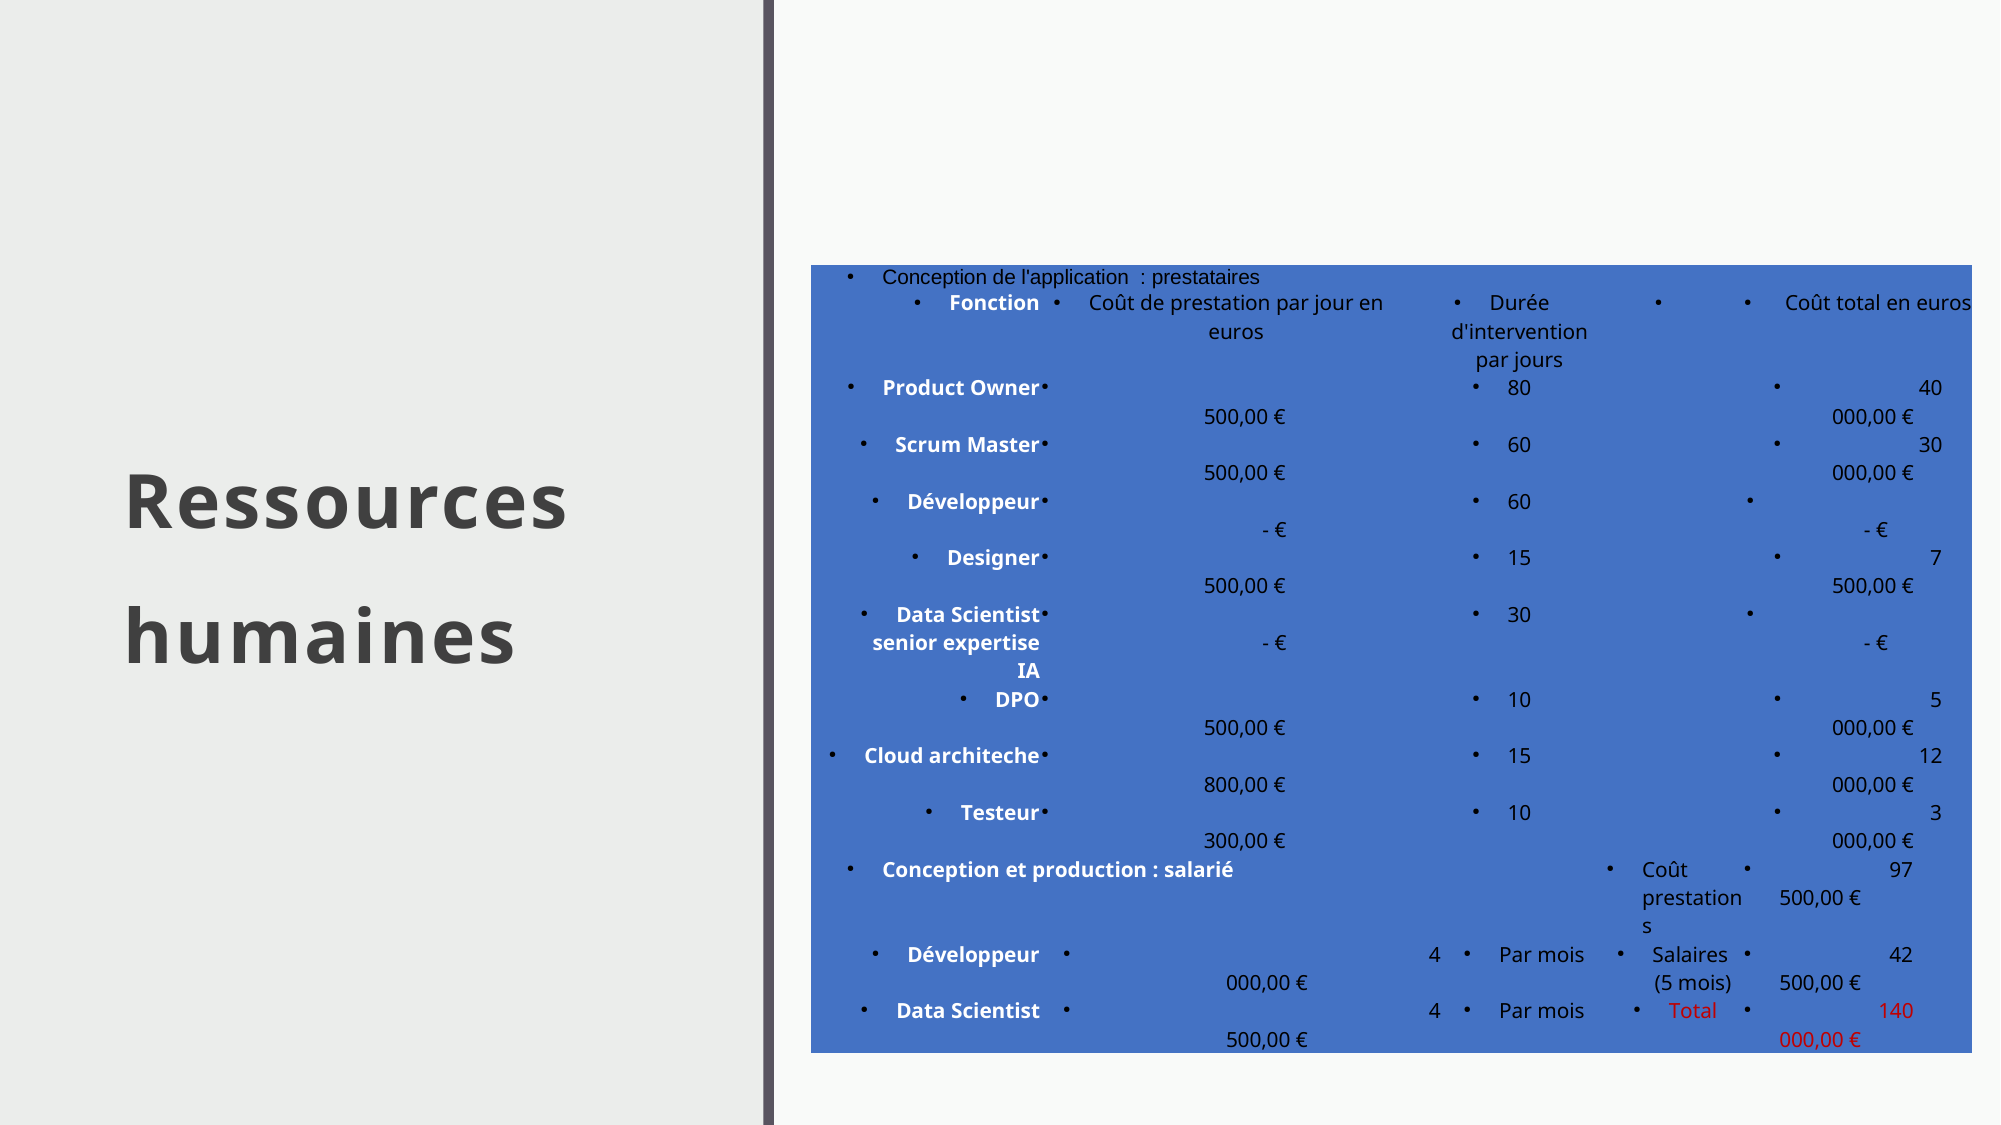

# Ressources humaines
| Conception de l'application : prestataires | | | | | |
| --- | --- | --- | --- | --- | --- |
| Fonction | Coût de prestation par jour en euros | Durée d'intervention par jours | | | Coût total en euros |
| Product Owner | 500,00 € | 80 | | | 40 000,00 € |
| Scrum Master | 500,00 € | 60 | | | 30 000,00 € |
| Développeur | - € | 60 | | | - € |
| Designer | 500,00 € | 15 | | | 7 500,00 € |
| Data Scientist senior expertise IA | - € | 30 | | | - € |
| DPO | 500,00 € | 10 | | | 5 000,00 € |
| Cloud architeche | 800,00 € | 15 | | | 12 000,00 € |
| Testeur | 300,00 € | 10 | | | 3 000,00 € |
| Conception et production : salarié | | | | Coût prestations | 97 500,00 € |
| Développeur | 4 000,00 € | | Par mois | Salaires (5 mois) | 42 500,00 € |
| Data Scientist | 4 500,00 € | | Par mois | Total | 140 000,00 € |